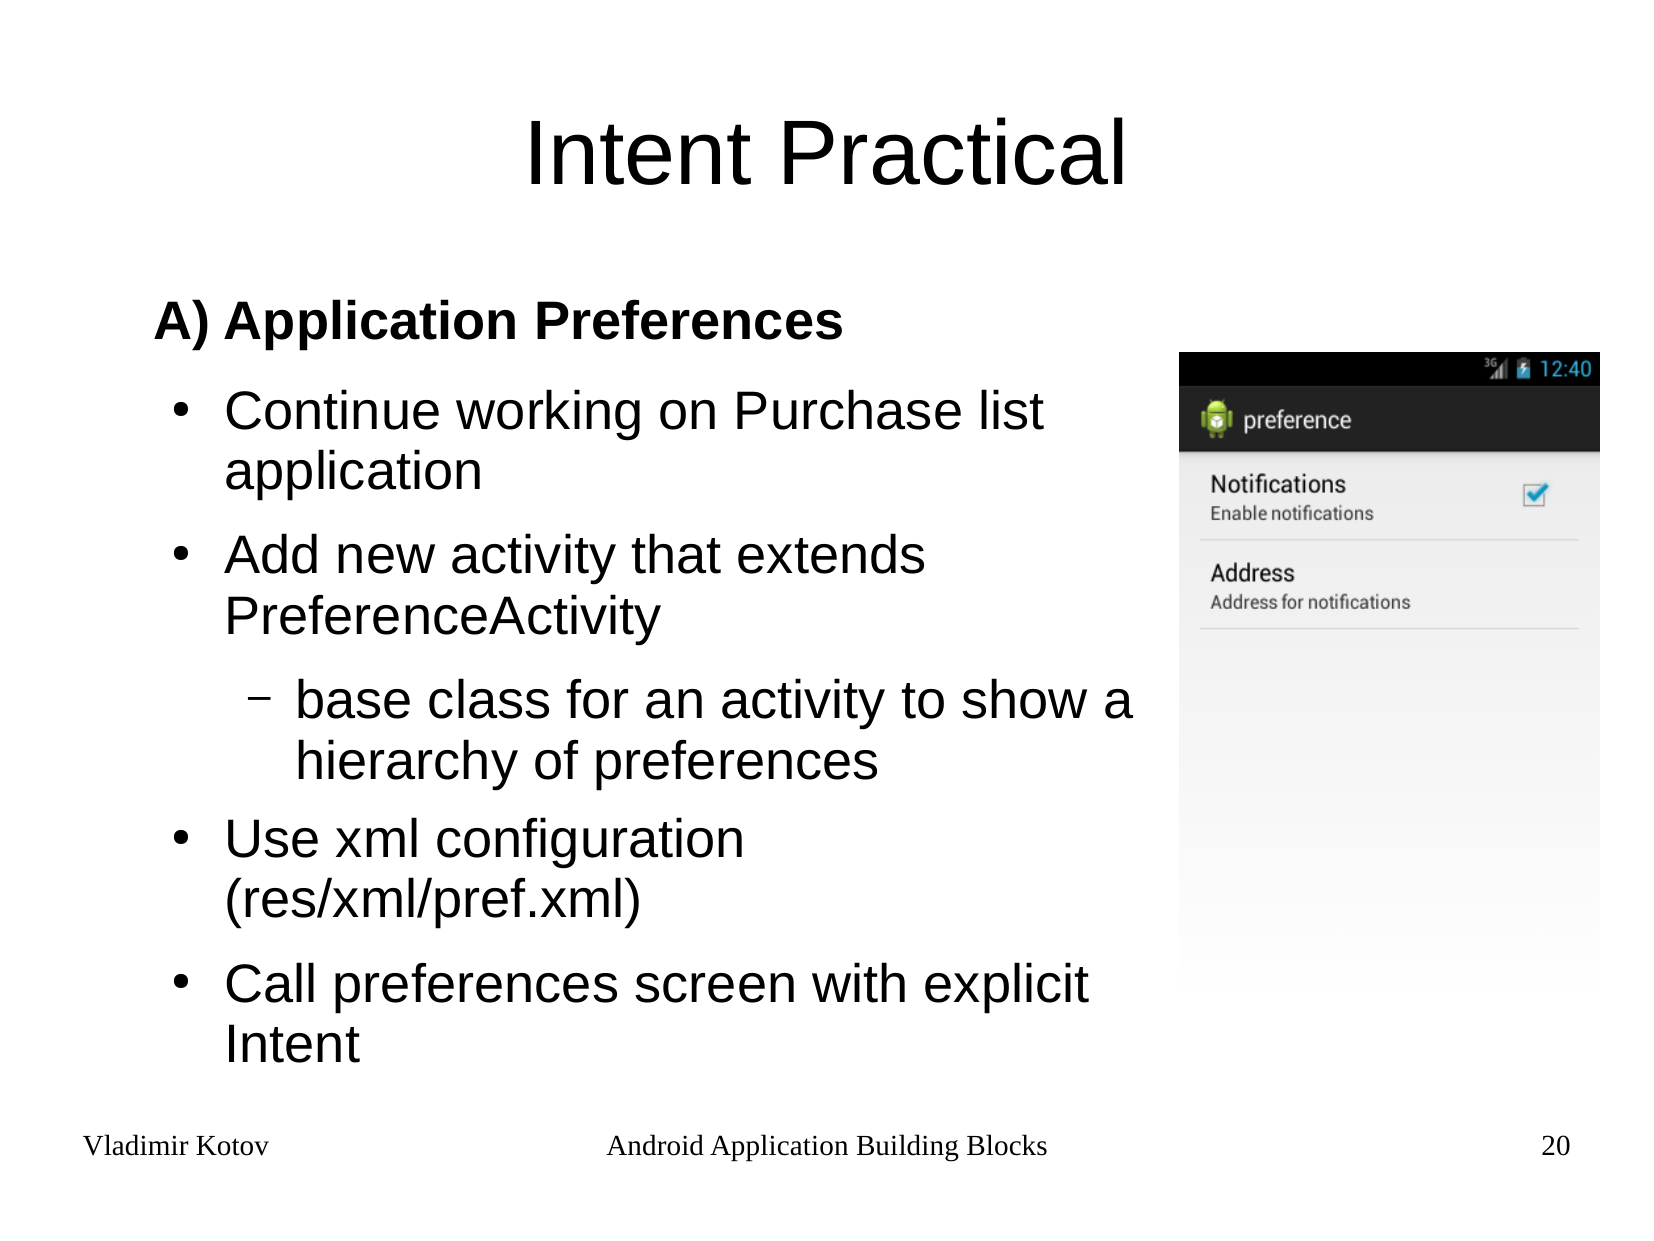

# Intent Practical
A) Application Preferences
Continue working on Purchase list application
Add new activity that extends PreferenceActivity
base class for an activity to show a hierarchy of preferences
Use xml configuration (res/xml/pref.xml)
Call preferences screen with explicit Intent
Vladimir Kotov
Android Application Building Blocks
20